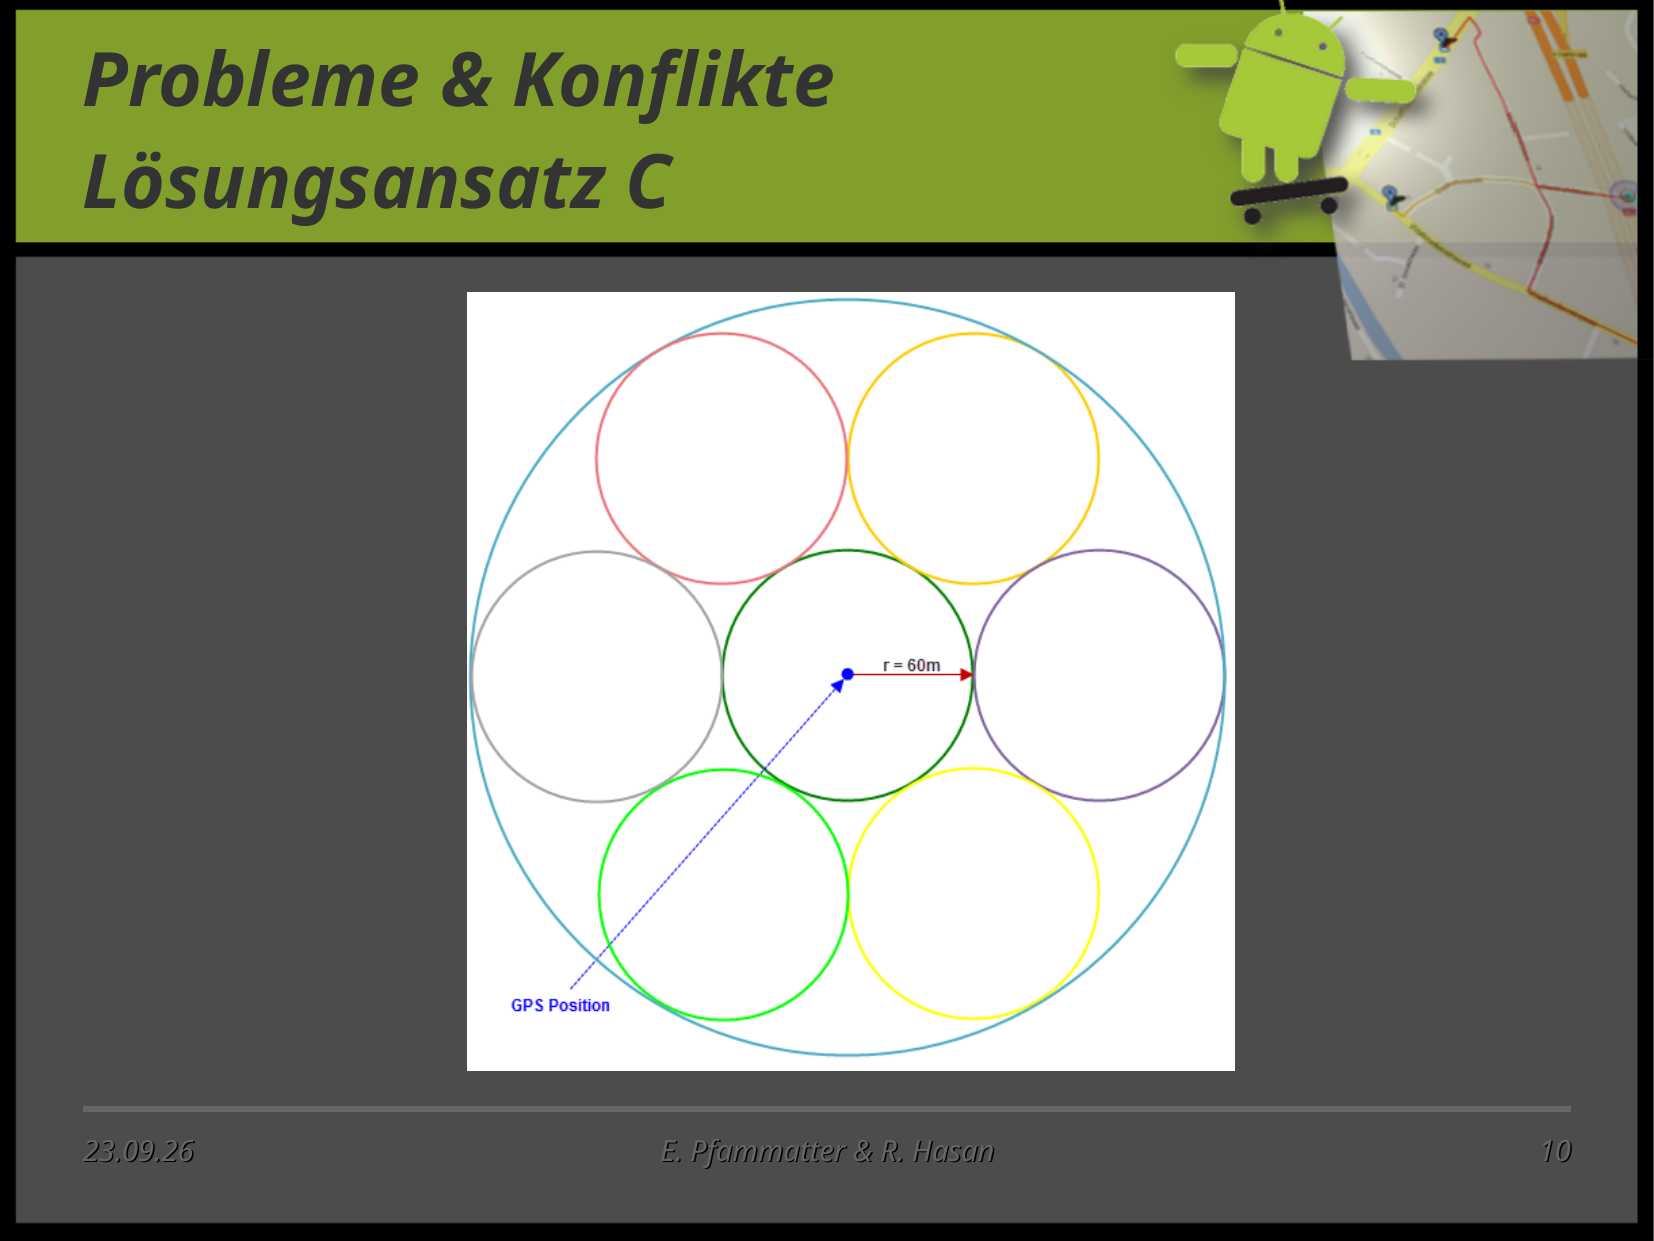

# Probleme & Konflikte Lösungsansatz C
E. Pfammatter & R. Hasan
10